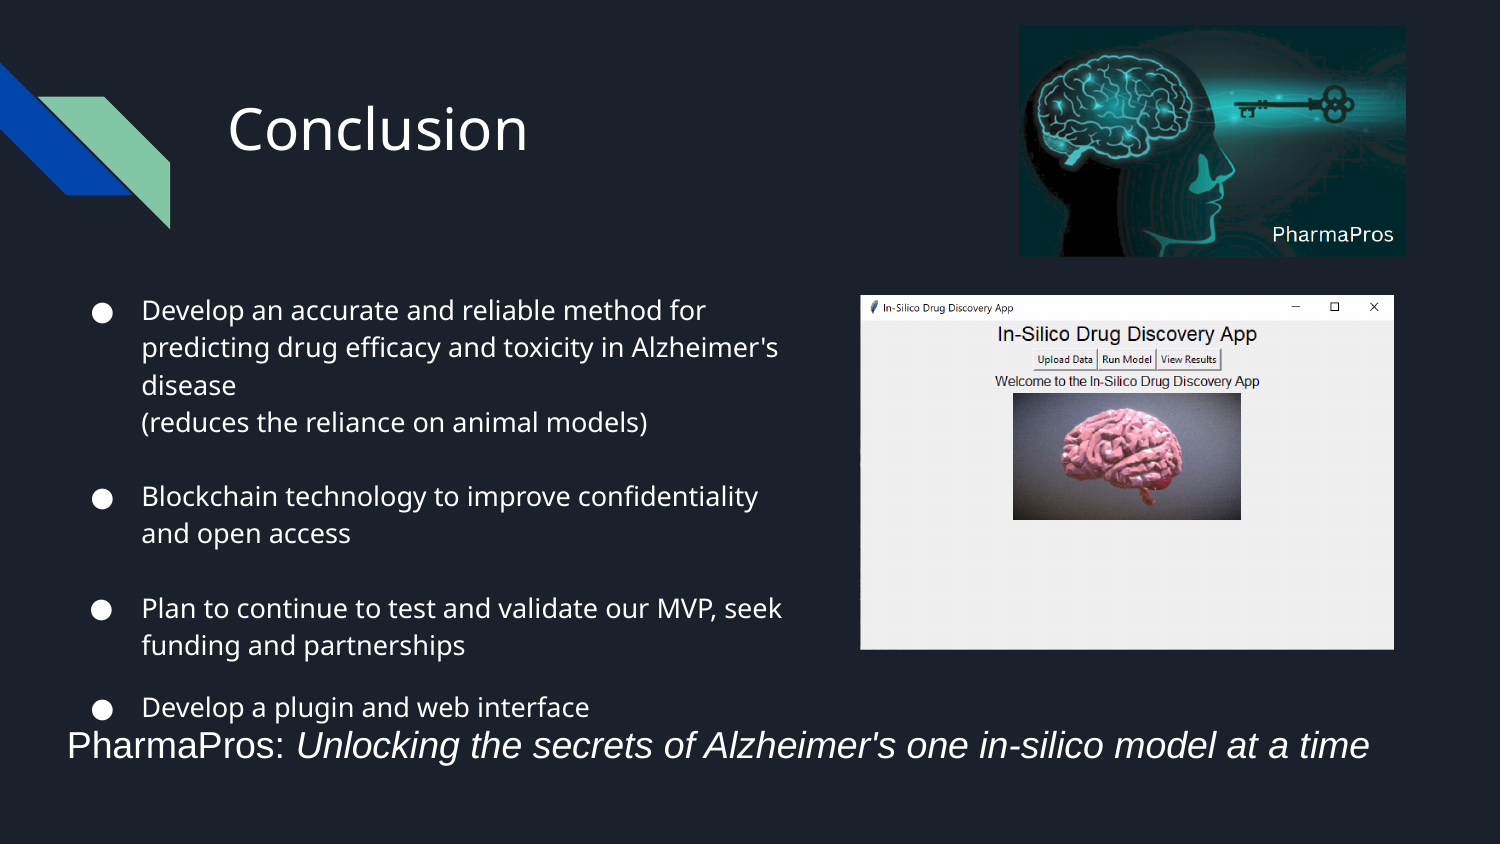

# Conclusion
Develop an accurate and reliable method for predicting drug efficacy and toxicity in Alzheimer's disease
(reduces the reliance on animal models)
Blockchain technology to improve confidentiality and open access
Plan to continue to test and validate our MVP, seek funding and partnerships
Develop a plugin and web interface
PharmaPros: Unlocking the secrets of Alzheimer's one in-silico model at a time